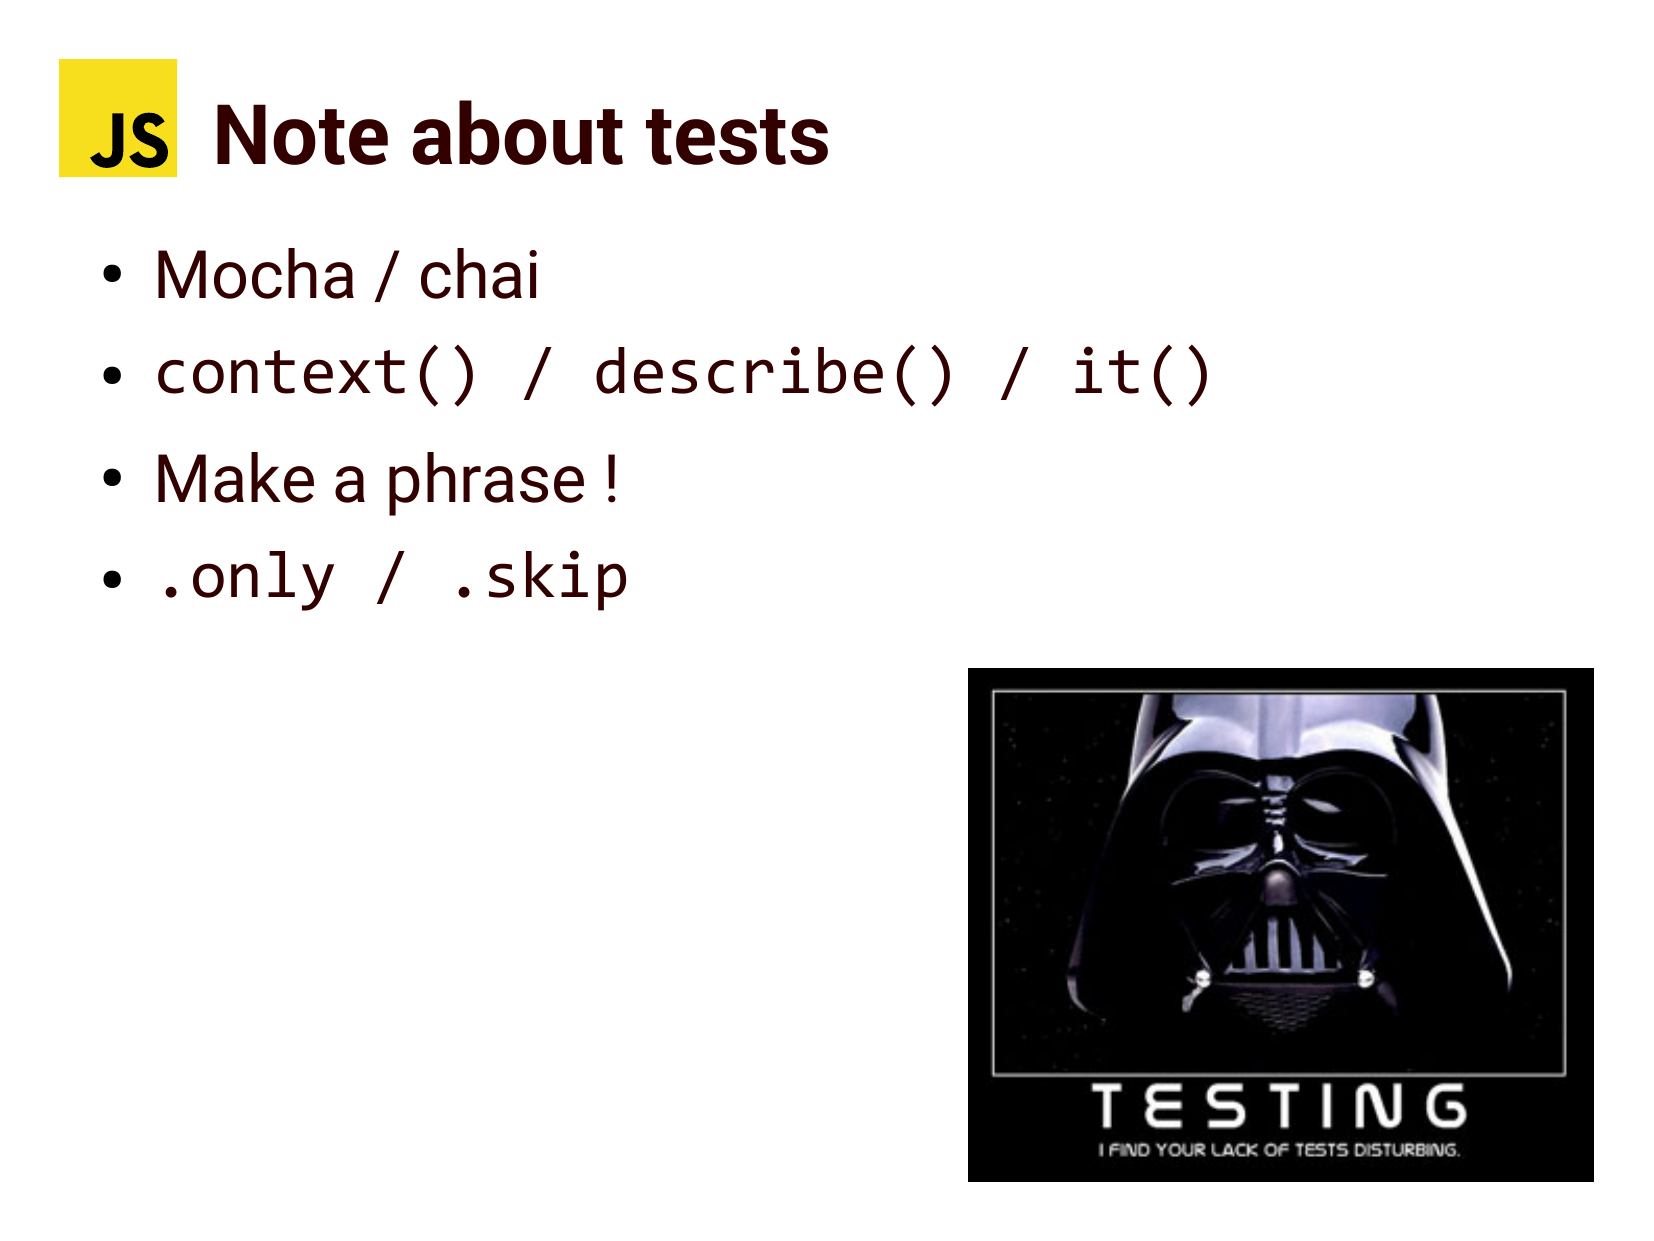

# Note about tests
Mocha / chai
context() / describe() / it()
Make a phrase !
.only / .skip